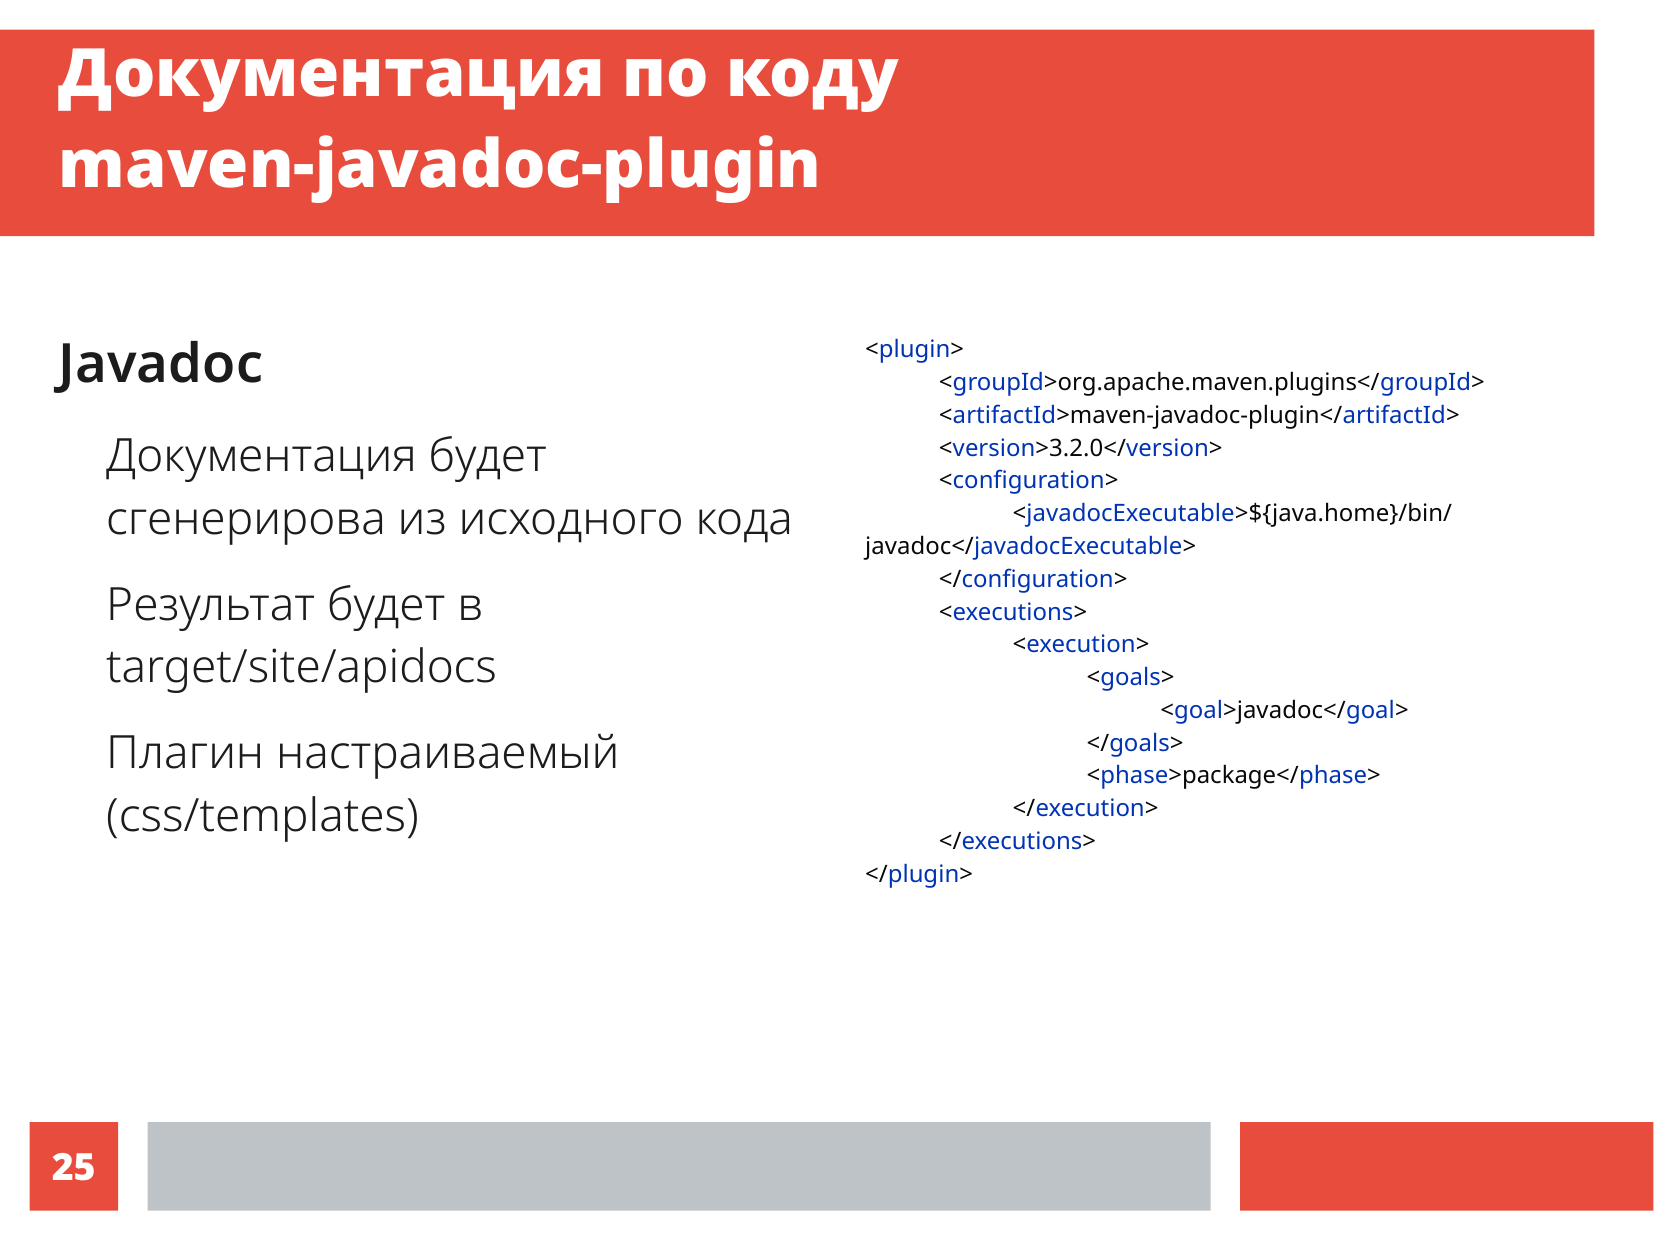

# Документация по коду maven-javadoc-plugin
Javadoc
Документация будет сгенерирова из исходного кода
Результат будет в target/site/apidocs
Плагин настраиваемый (css/templates)
<plugin>
	<groupId>org.apache.maven.plugins</groupId>
	<artifactId>maven-javadoc-plugin</artifactId>
	<version>3.2.0</version>
	<configuration>
		<javadocExecutable>${java.home}/bin/javadoc</javadocExecutable>
	</configuration>
	<executions>
		<execution>
			<goals>
				<goal>javadoc</goal>
			</goals>
			<phase>package</phase>
		</execution>
	</executions>
</plugin>
25